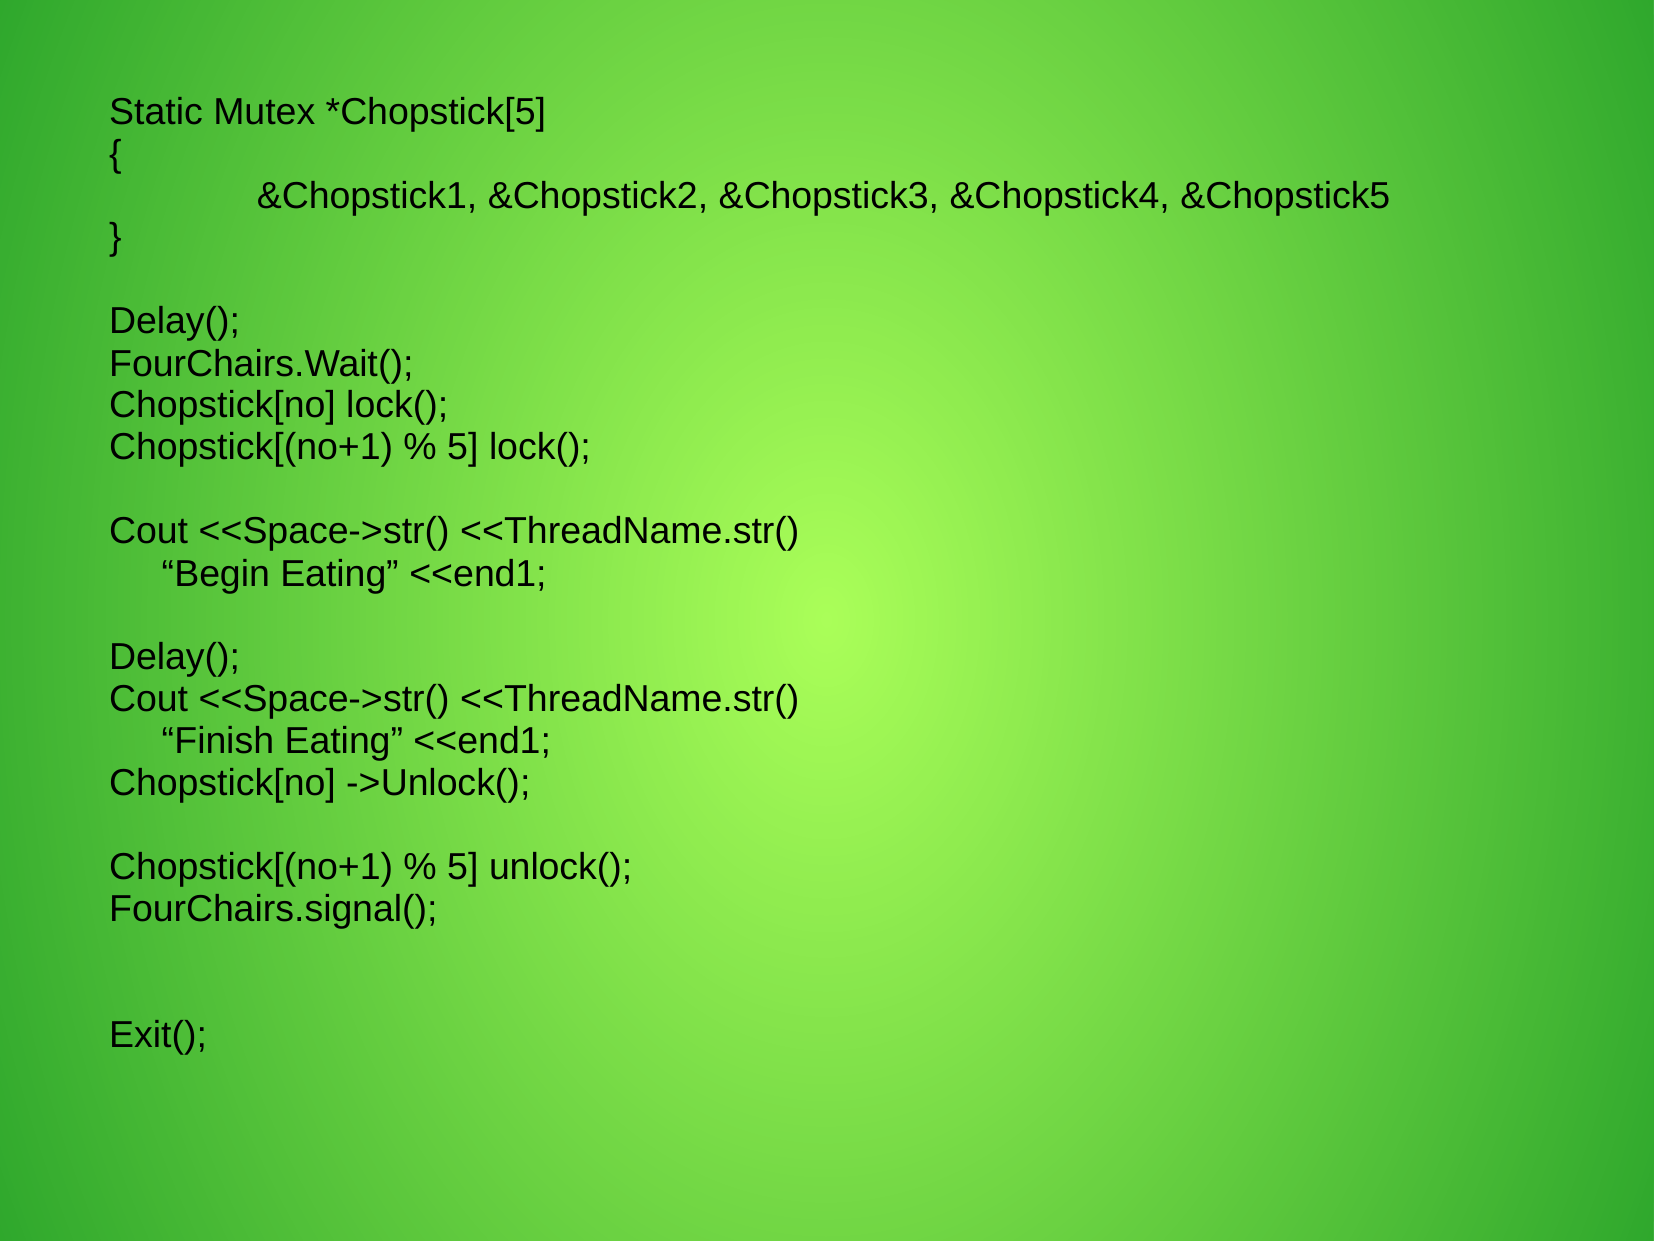

Static Mutex *Chopstick[5]
{
		&Chopstick1, &Chopstick2, &Chopstick3, &Chopstick4, &Chopstick5
}
Delay();
FourChairs.Wait();
Chopstick[no] lock();
Chopstick[(no+1) % 5] lock();
Cout <<Space->str() <<ThreadName.str()
 “Begin Eating” <<end1;
Delay();
Cout <<Space->str() <<ThreadName.str()
 “Finish Eating” <<end1;
Chopstick[no] ->Unlock();
Chopstick[(no+1) % 5] unlock();
FourChairs.signal();
Exit();